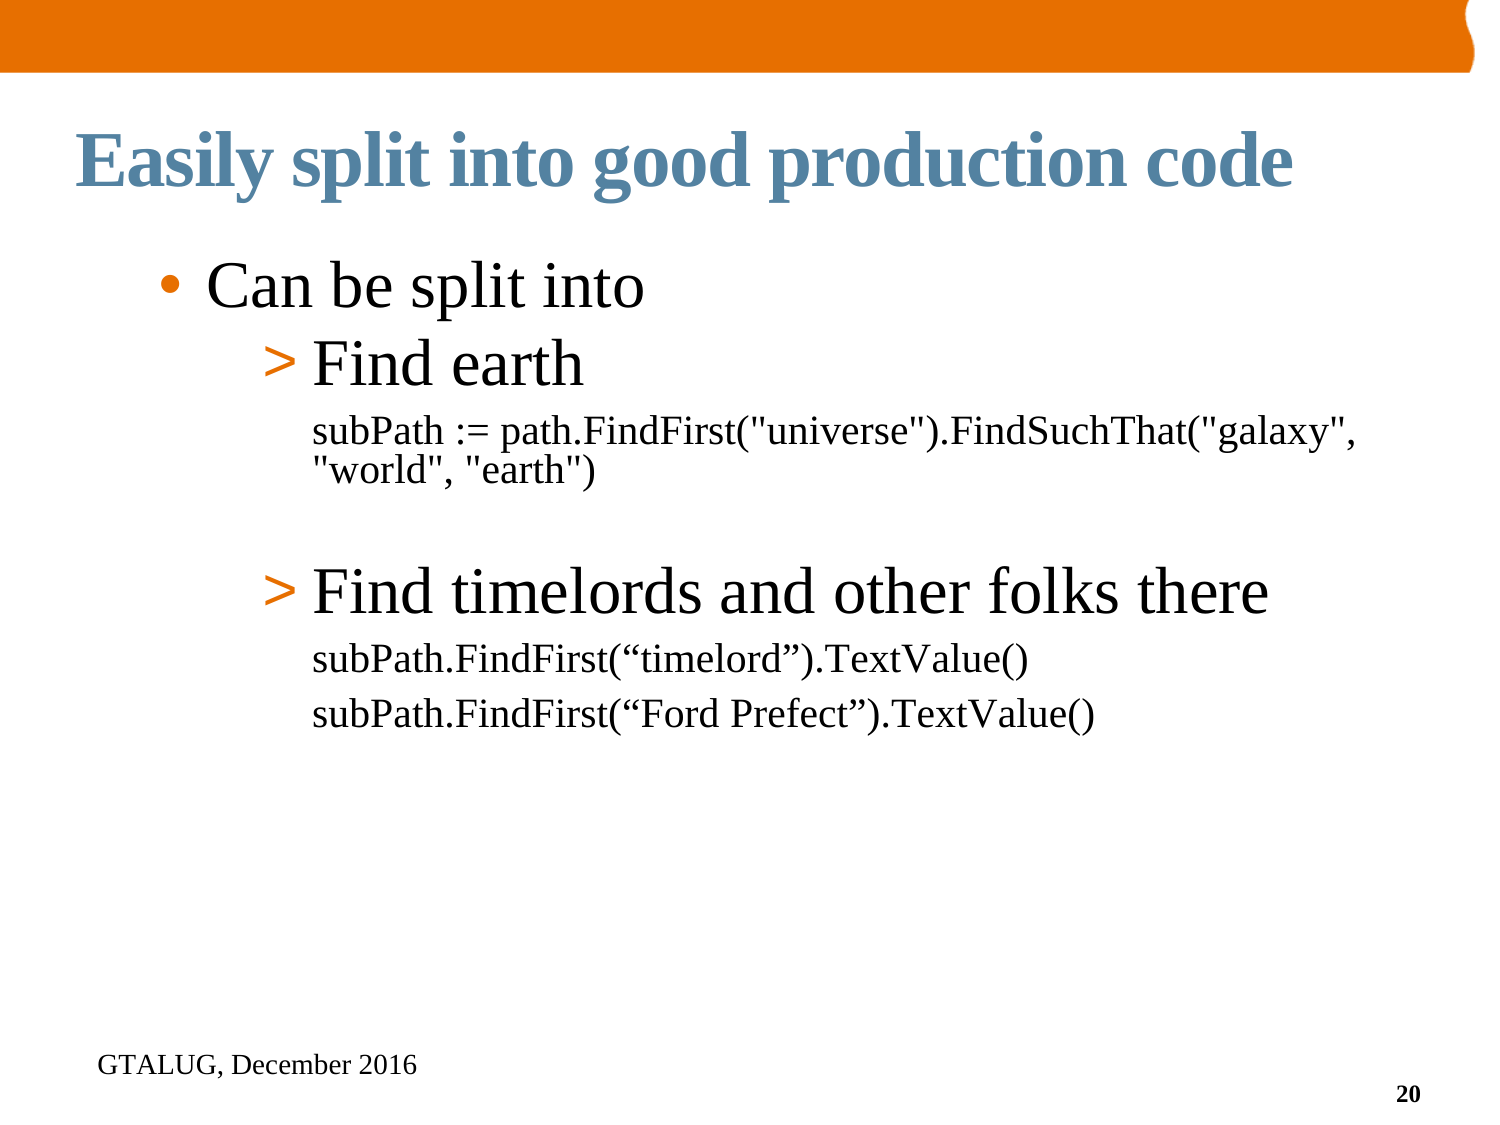

# Easily split into good production code
Can be split into
Find earth
subPath := path.FindFirst("universe").FindSuchThat("galaxy", "world", "earth")
Find timelords and other folks there
subPath.FindFirst(“timelord”).TextValue()
subPath.FindFirst(“Ford Prefect”).TextValue()